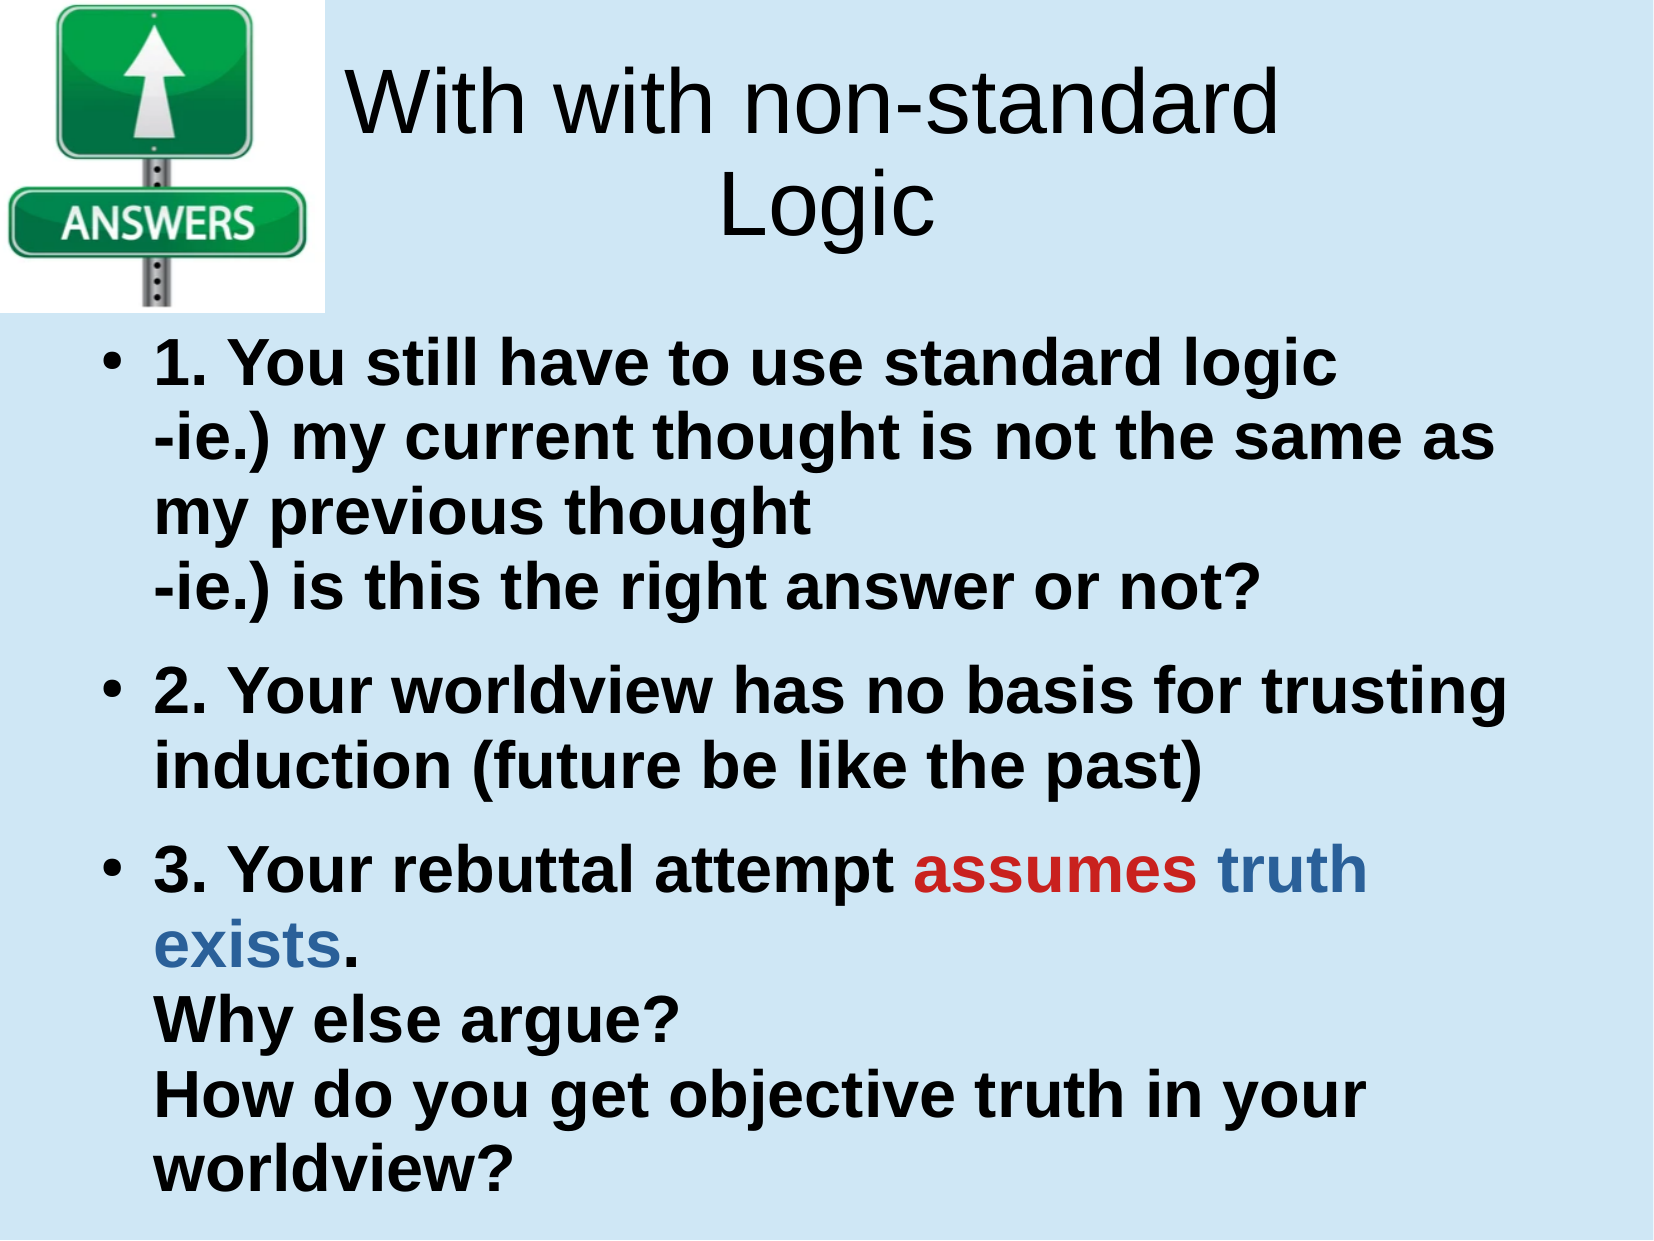

# With with non-standard Logic
1. You still have to use standard logic
-ie.) my current thought is not the same as my previous thought
-ie.) is this the right answer or not?
2. Your worldview has no basis for trusting induction (future be like the past)
3. Your rebuttal attempt assumes truth exists.
Why else argue?
How do you get objective truth in your worldview?